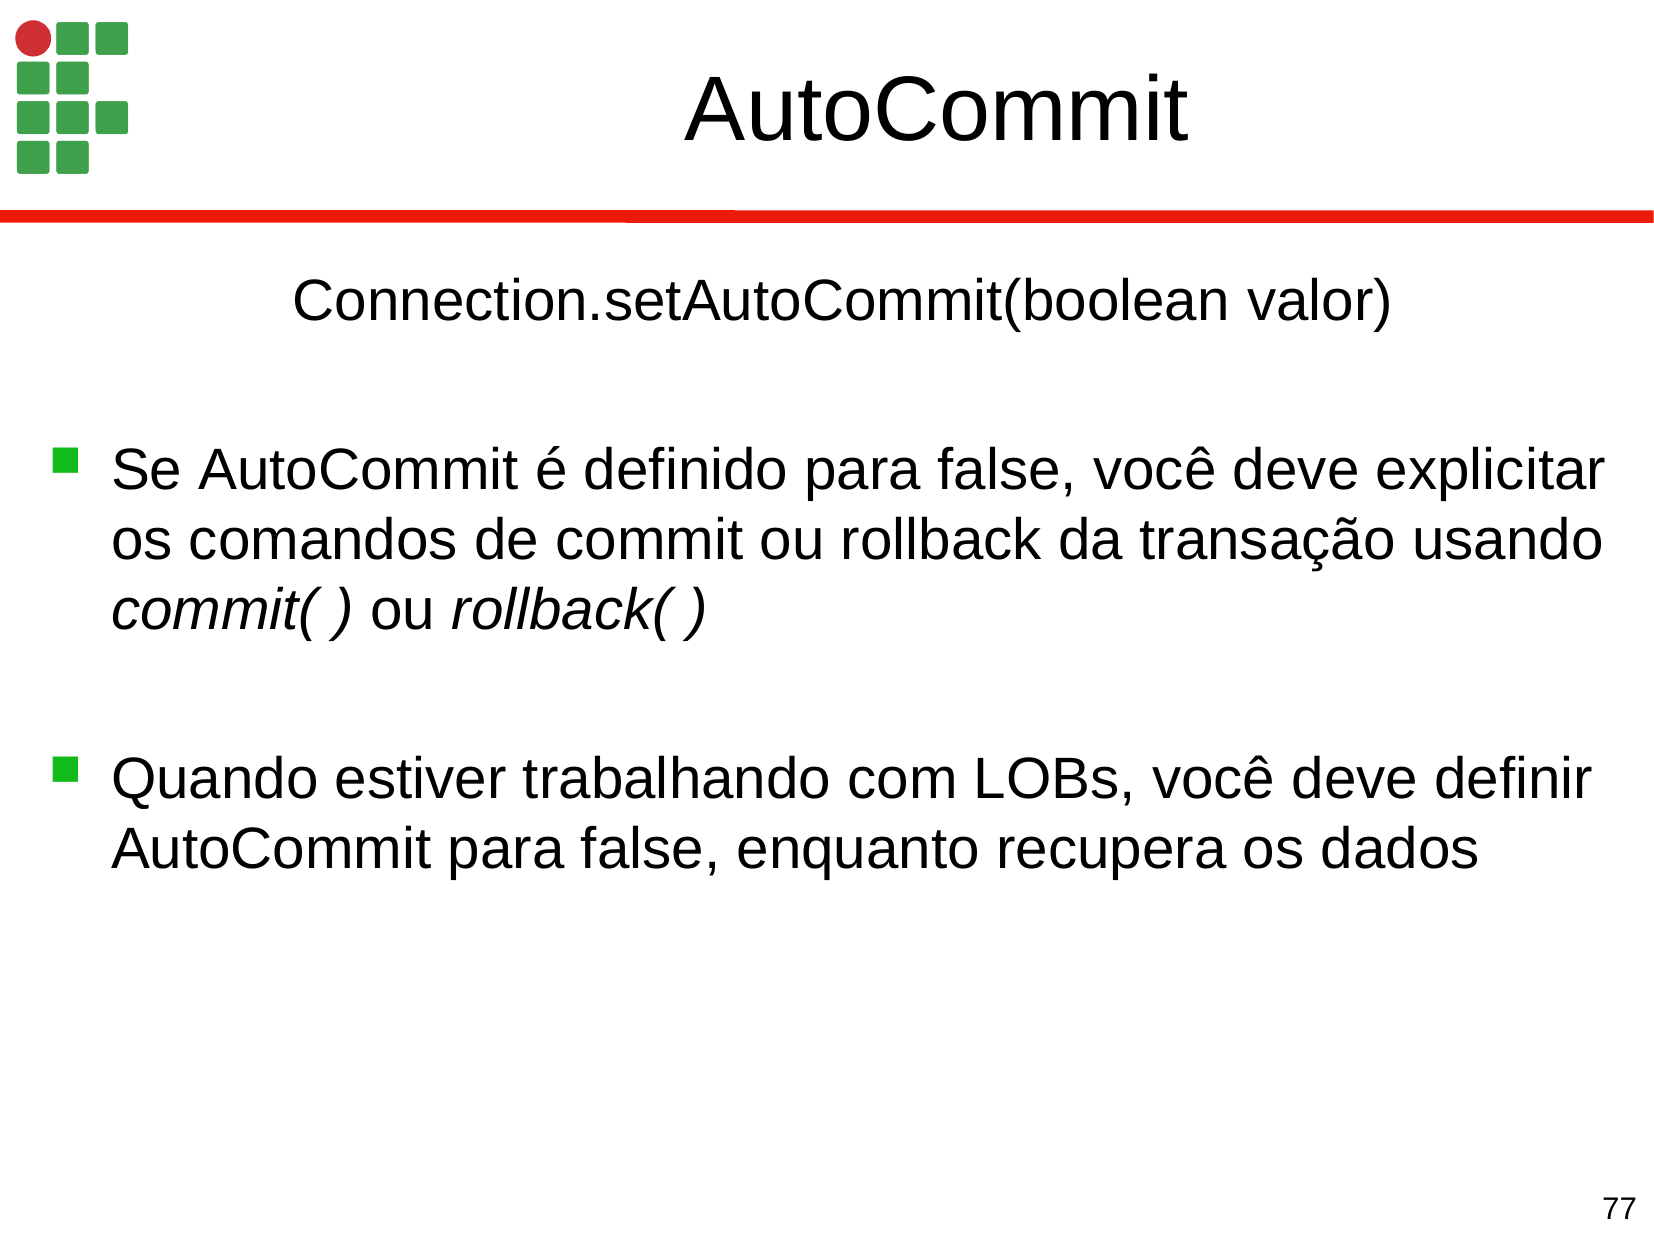

AutoCommit
Connection.setAutoCommit(boolean valor)
Se AutoCommit é definido para false, você deve explicitar os comandos de commit ou rollback da transação usando commit( ) ou rollback( )
Quando estiver trabalhando com LOBs, você deve definir AutoCommit para false, enquanto recupera os dados